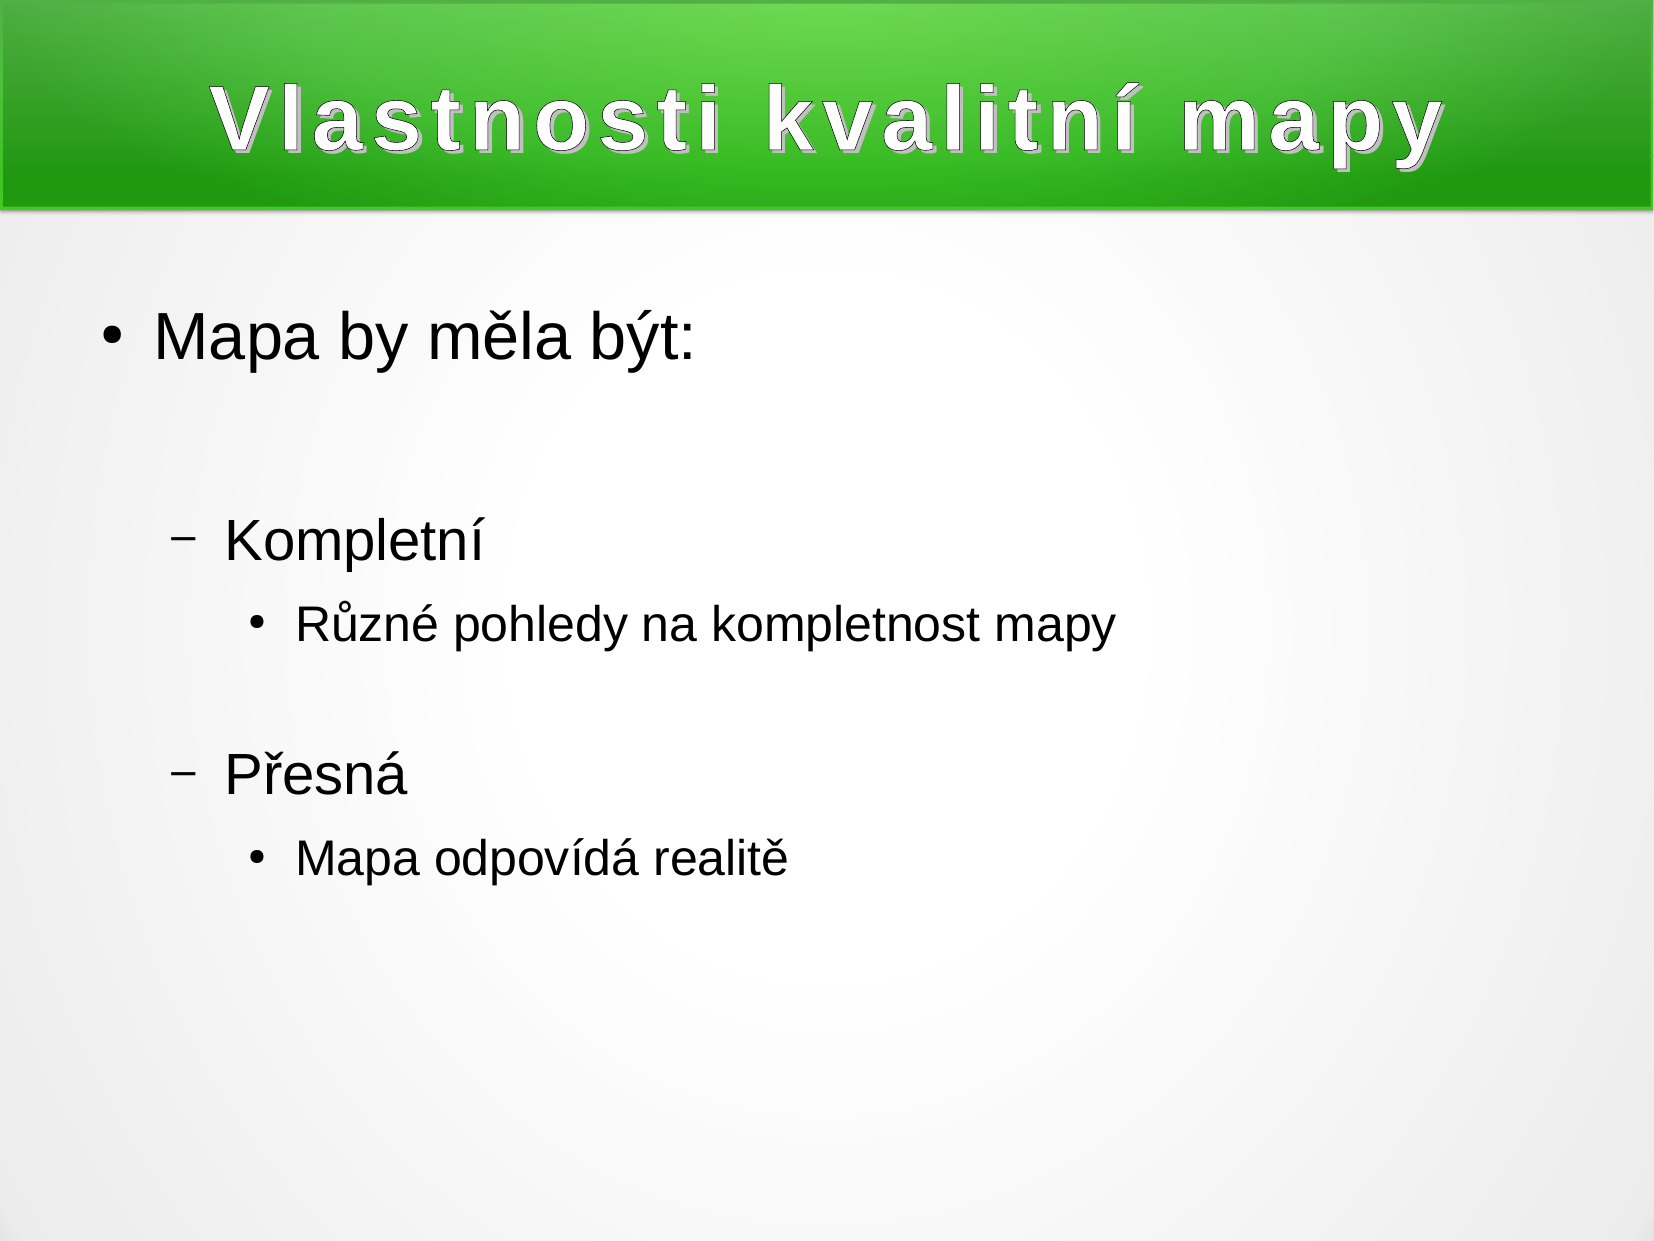

# Vlastnosti kvalitní mapy
Mapa by měla být:
Kompletní
Různé pohledy na kompletnost mapy
Přesná
Mapa odpovídá realitě